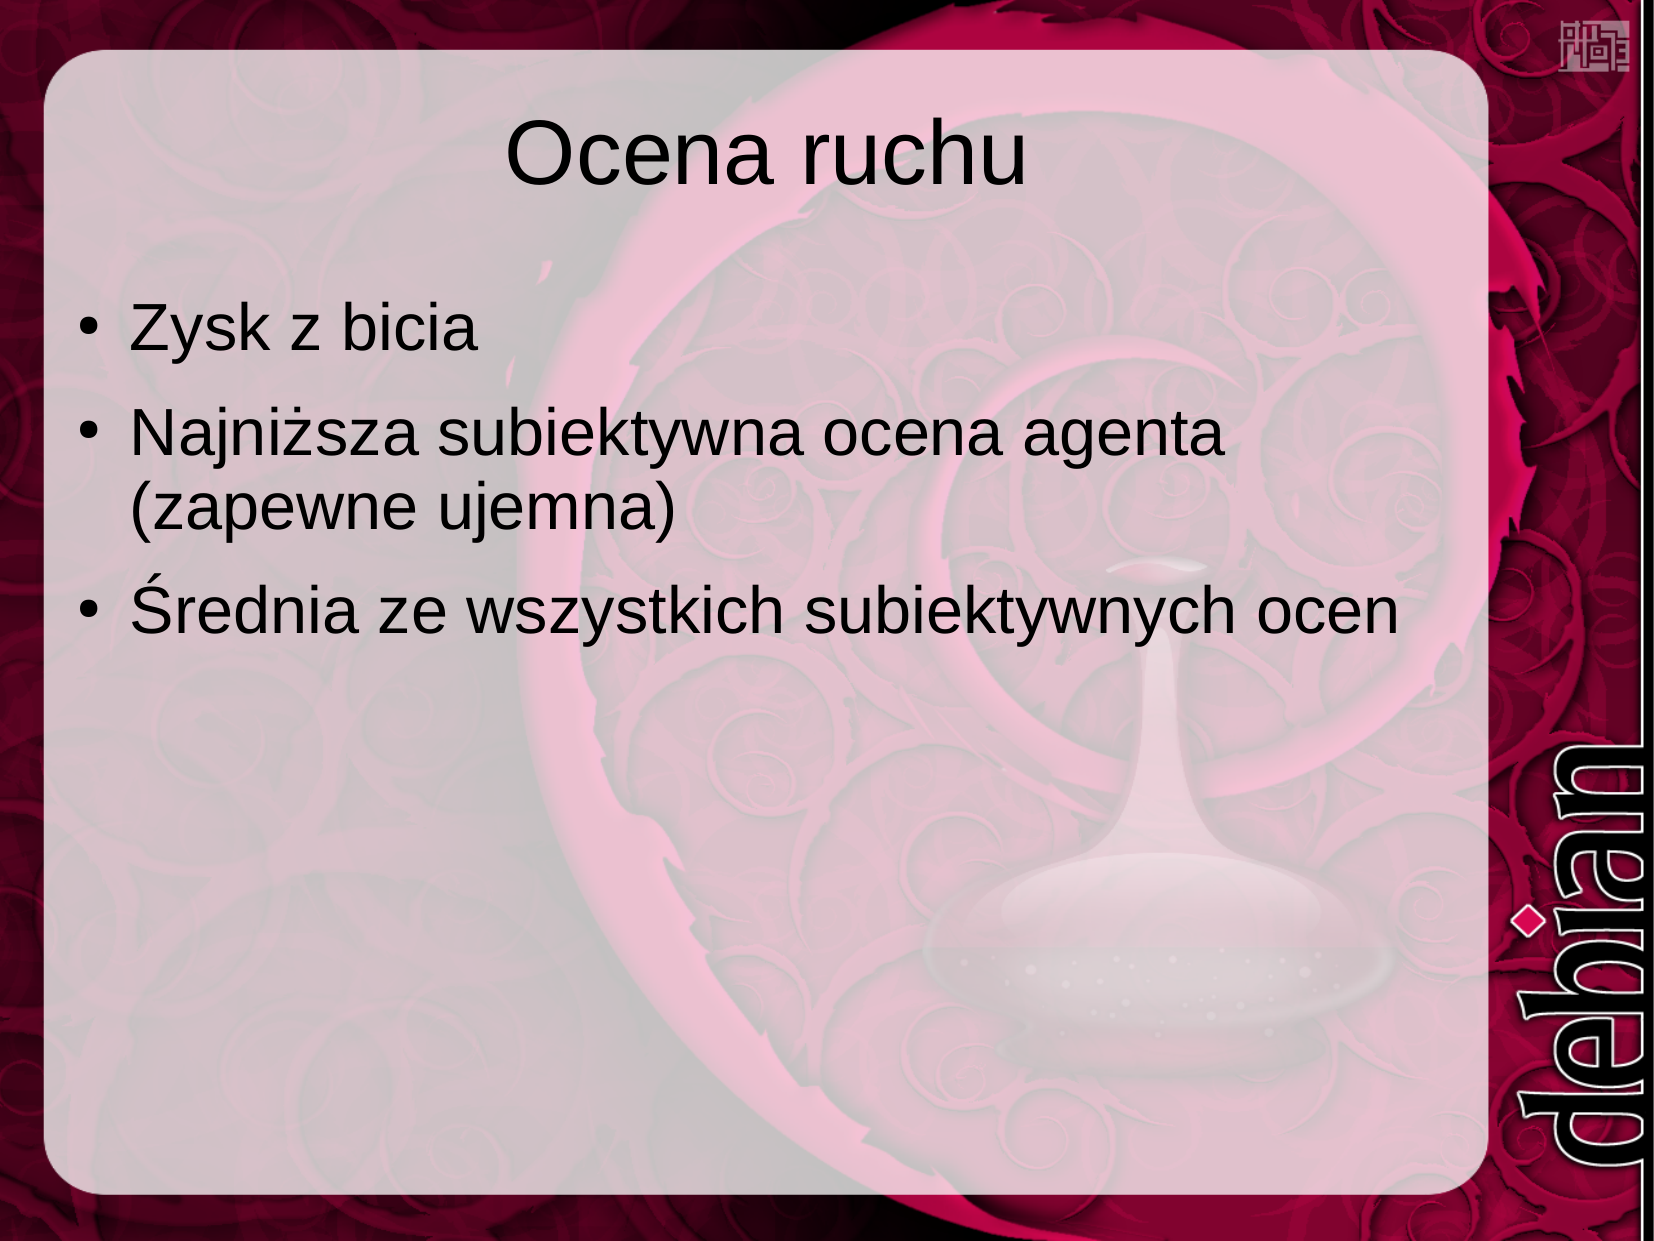

# Ocena ruchu
Zysk z bicia
Najniższa subiektywna ocena agenta (zapewne ujemna)
Średnia ze wszystkich subiektywnych ocen